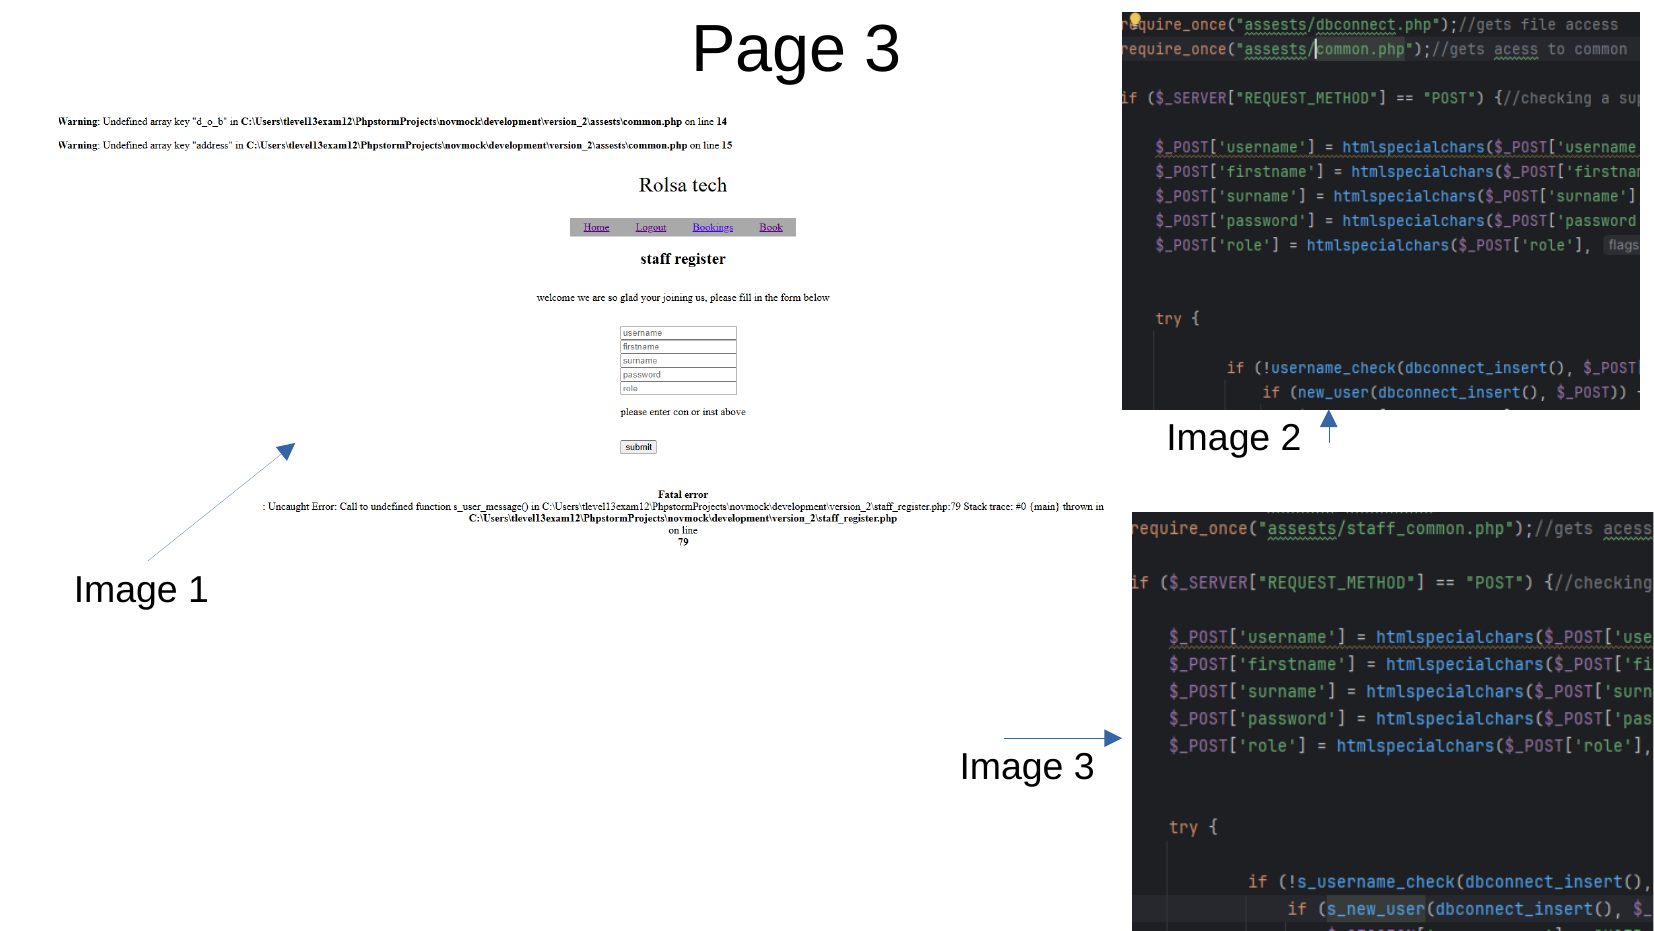

# Page 3
Image 2
Image 1
Image 3